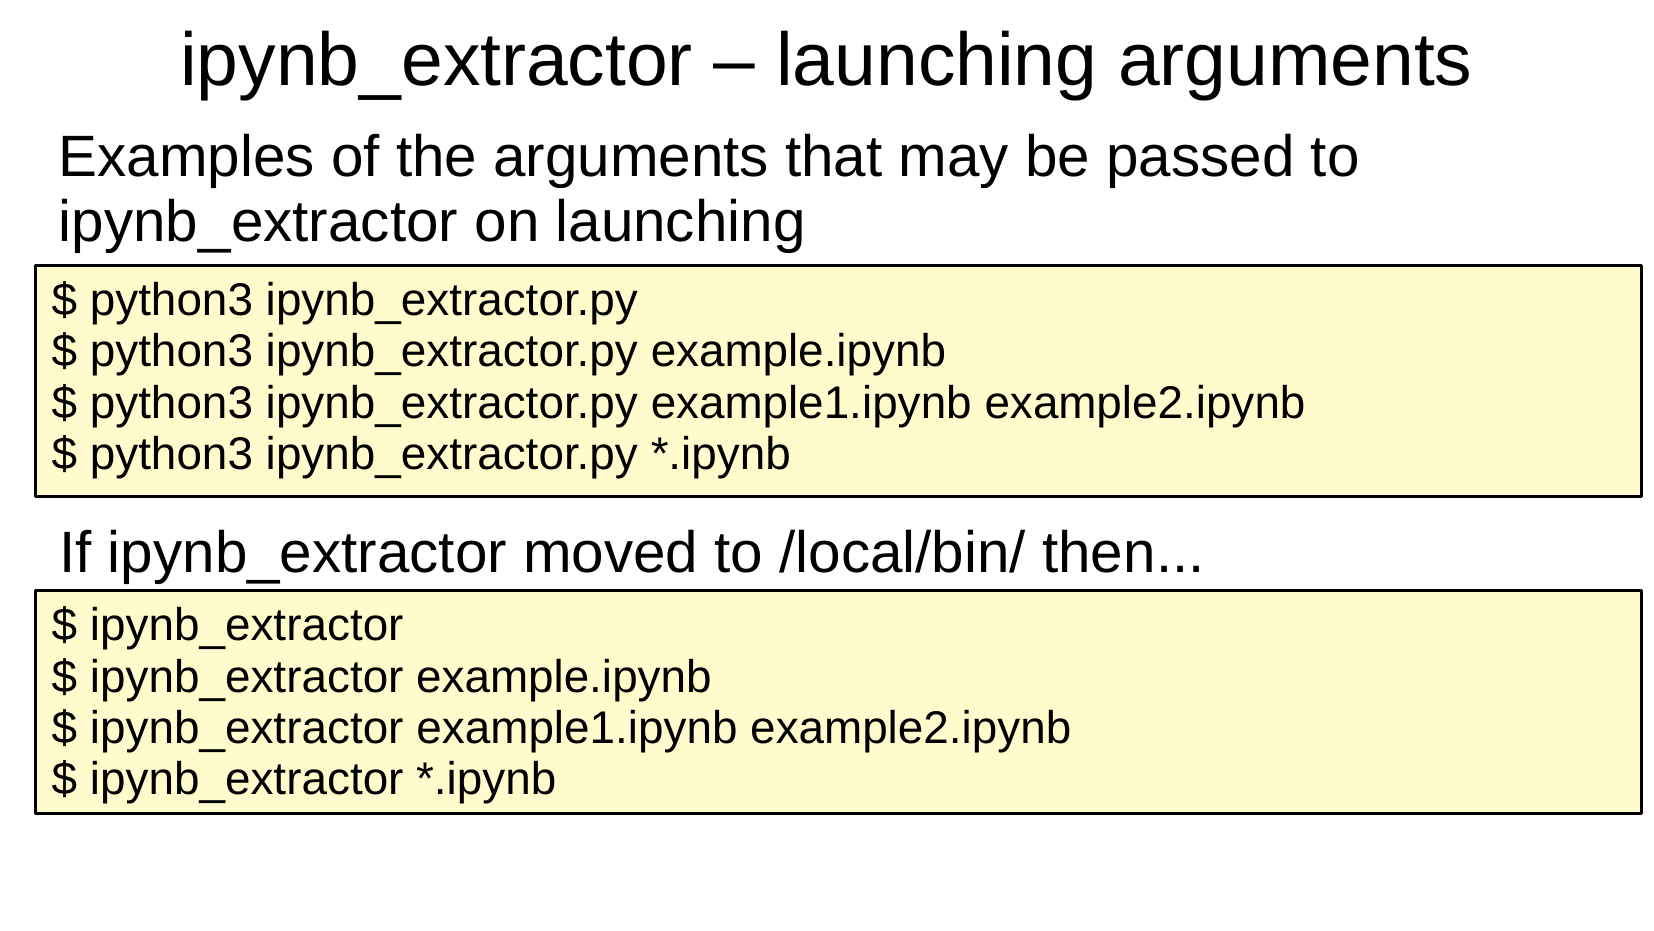

# ipynb_extractor – launching arguments
Examples of the arguments that may be passed to ipynb_extractor on launching
$ python3 ipynb_extractor.py
$ python3 ipynb_extractor.py example.ipynb
$ python3 ipynb_extractor.py example1.ipynb example2.ipynb
$ python3 ipynb_extractor.py *.ipynb
If ipynb_extractor moved to /local/bin/ then...
$ ipynb_extractor
$ ipynb_extractor example.ipynb
$ ipynb_extractor example1.ipynb example2.ipynb
$ ipynb_extractor *.ipynb